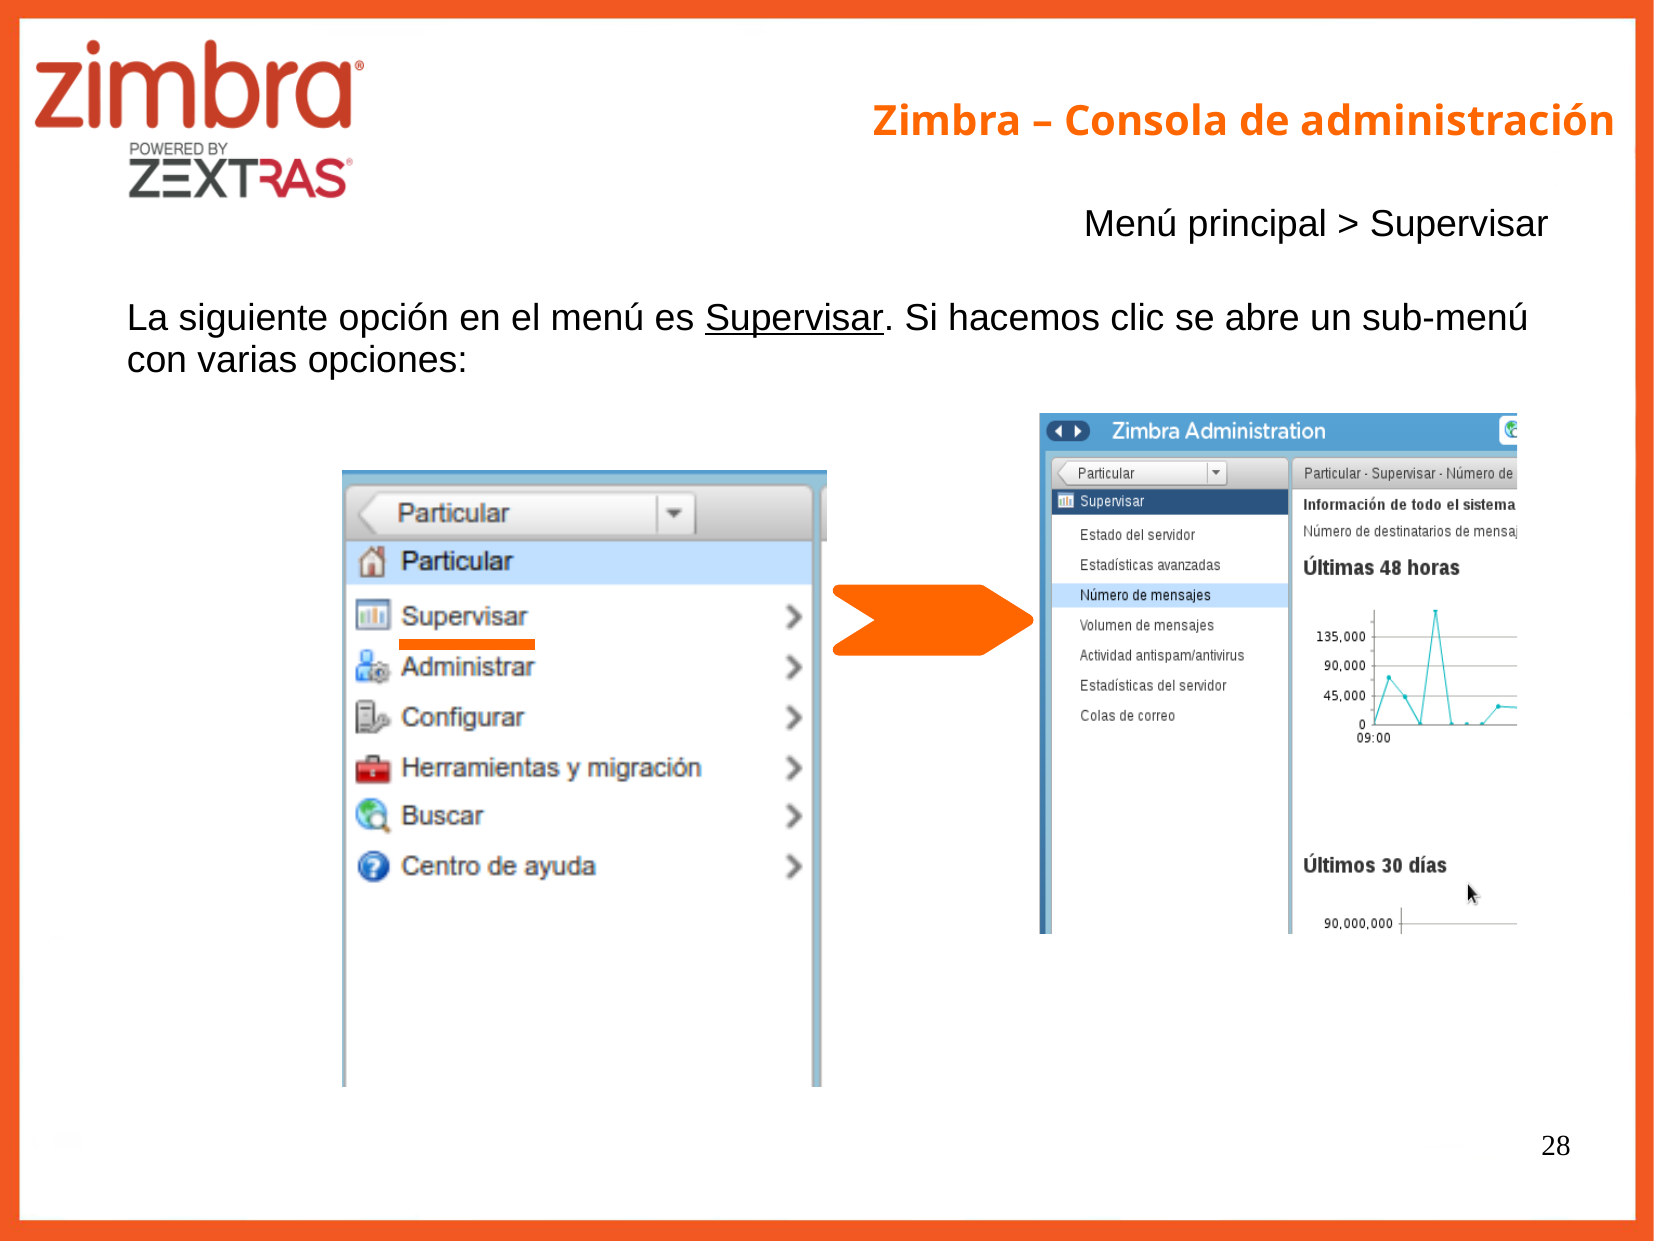

Zimbra – Consola de administración
Menú principal > Supervisar
La siguiente opción en el menú es Supervisar. Si hacemos clic se abre un sub-menú con varias opciones:
28